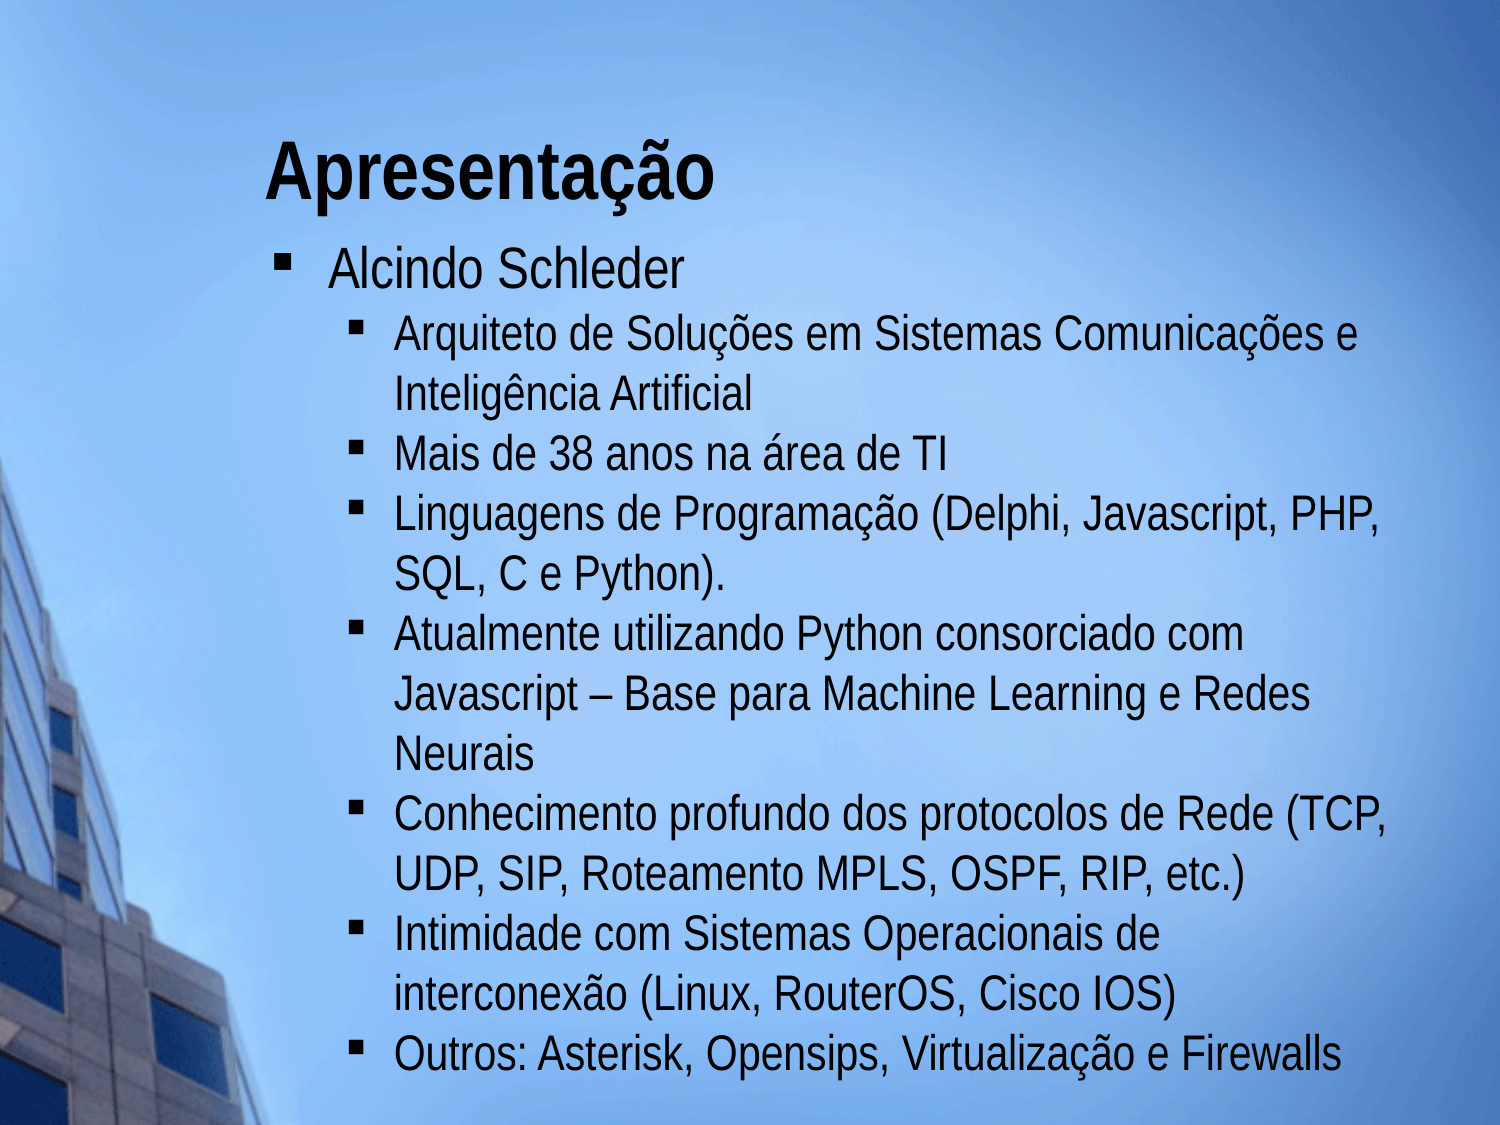

Apresentação
Alcindo Schleder
Arquiteto de Soluções em Sistemas Comunicações e Inteligência Artificial
Mais de 38 anos na área de TI
Linguagens de Programação (Delphi, Javascript, PHP, SQL, C e Python).
Atualmente utilizando Python consorciado com Javascript – Base para Machine Learning e Redes Neurais
Conhecimento profundo dos protocolos de Rede (TCP, UDP, SIP, Roteamento MPLS, OSPF, RIP, etc.)
Intimidade com Sistemas Operacionais de interconexão (Linux, RouterOS, Cisco IOS)
Outros: Asterisk, Opensips, Virtualização e Firewalls